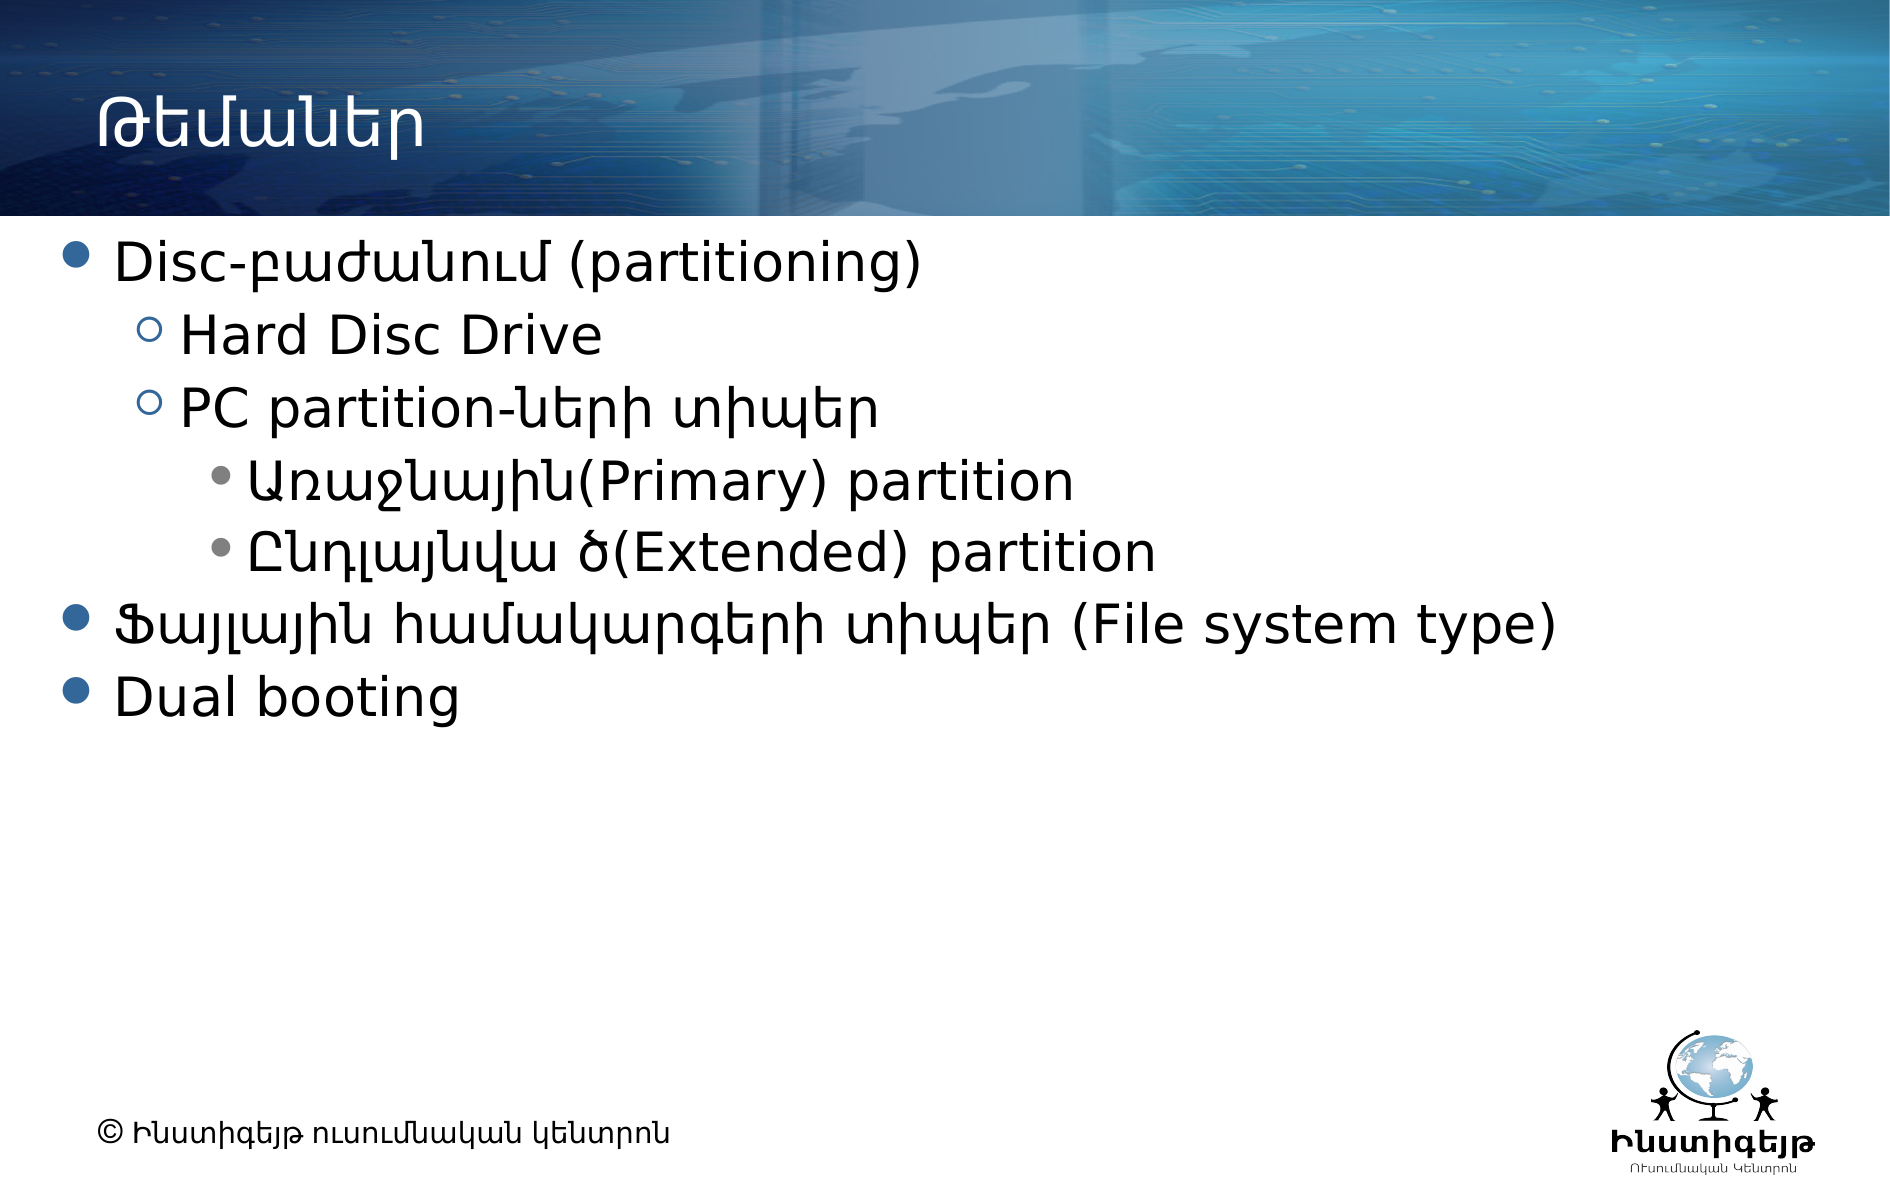

Թեմաներ
# Disc-բաժանում (partitioning)
Hard Disc Drive
PC partition-ների տիպեր
Առաջնային(Primary) partition
Ընդլայնվա ծ(Extended) partition
Ֆայլային համակարգերի տիպեր (File system type)
Dual booting